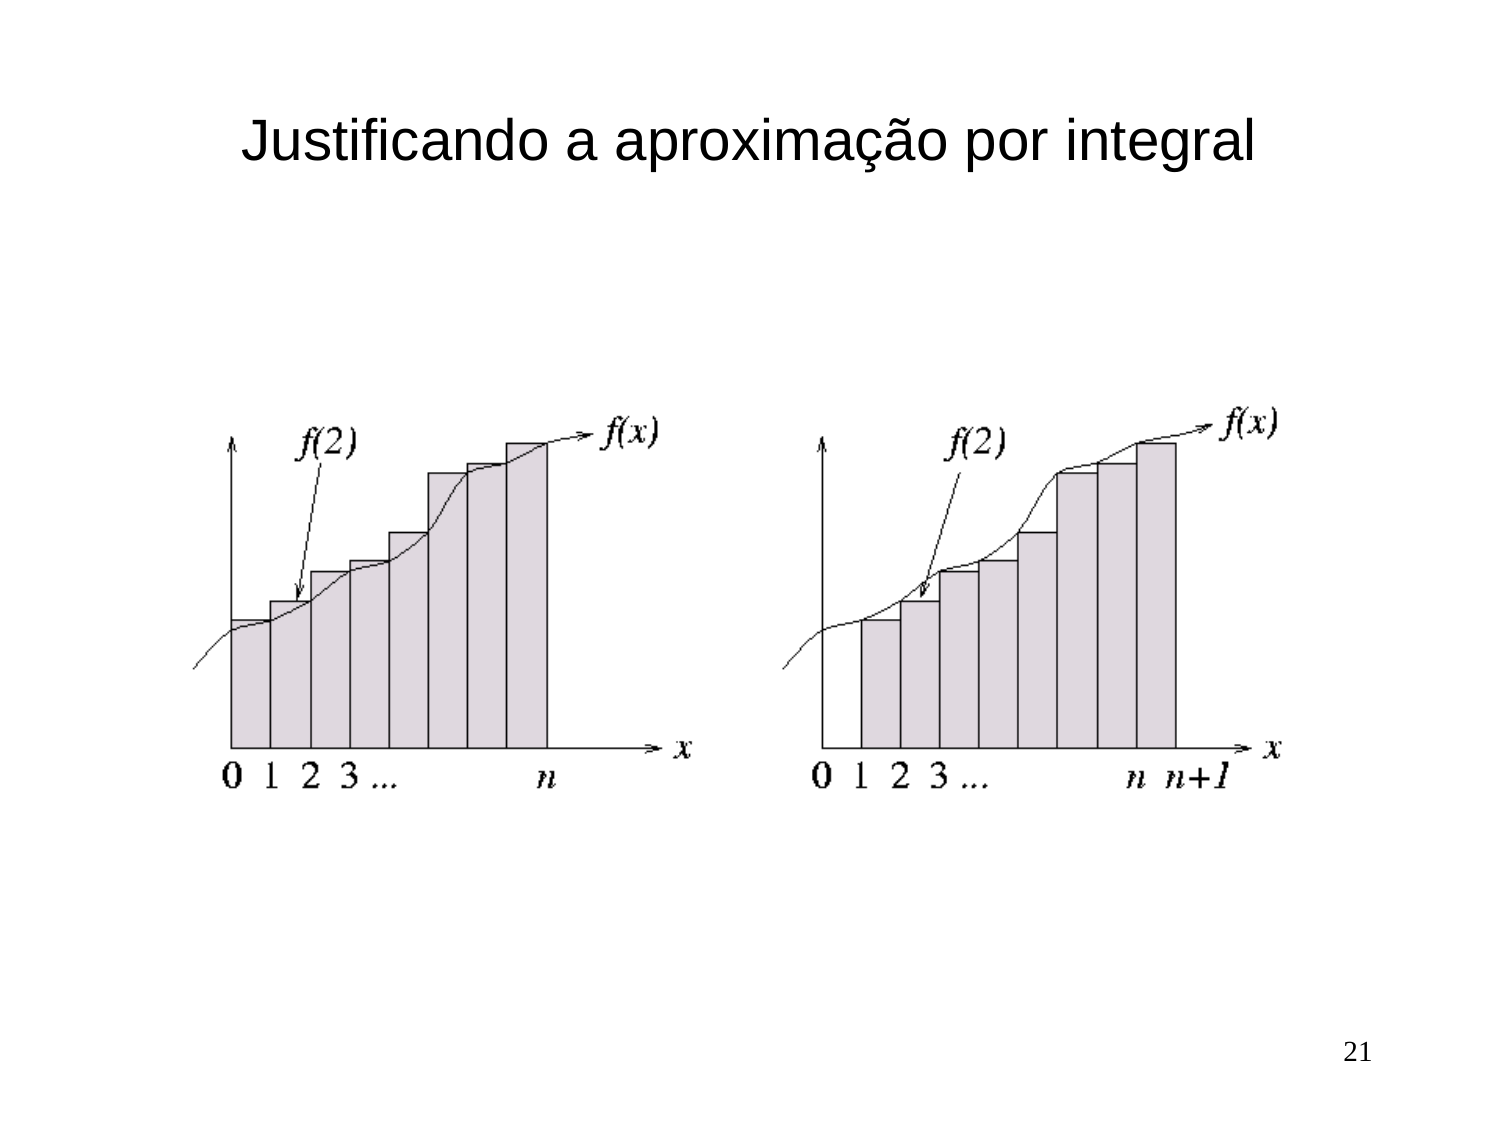

# Justificando a aproximação por integral
21